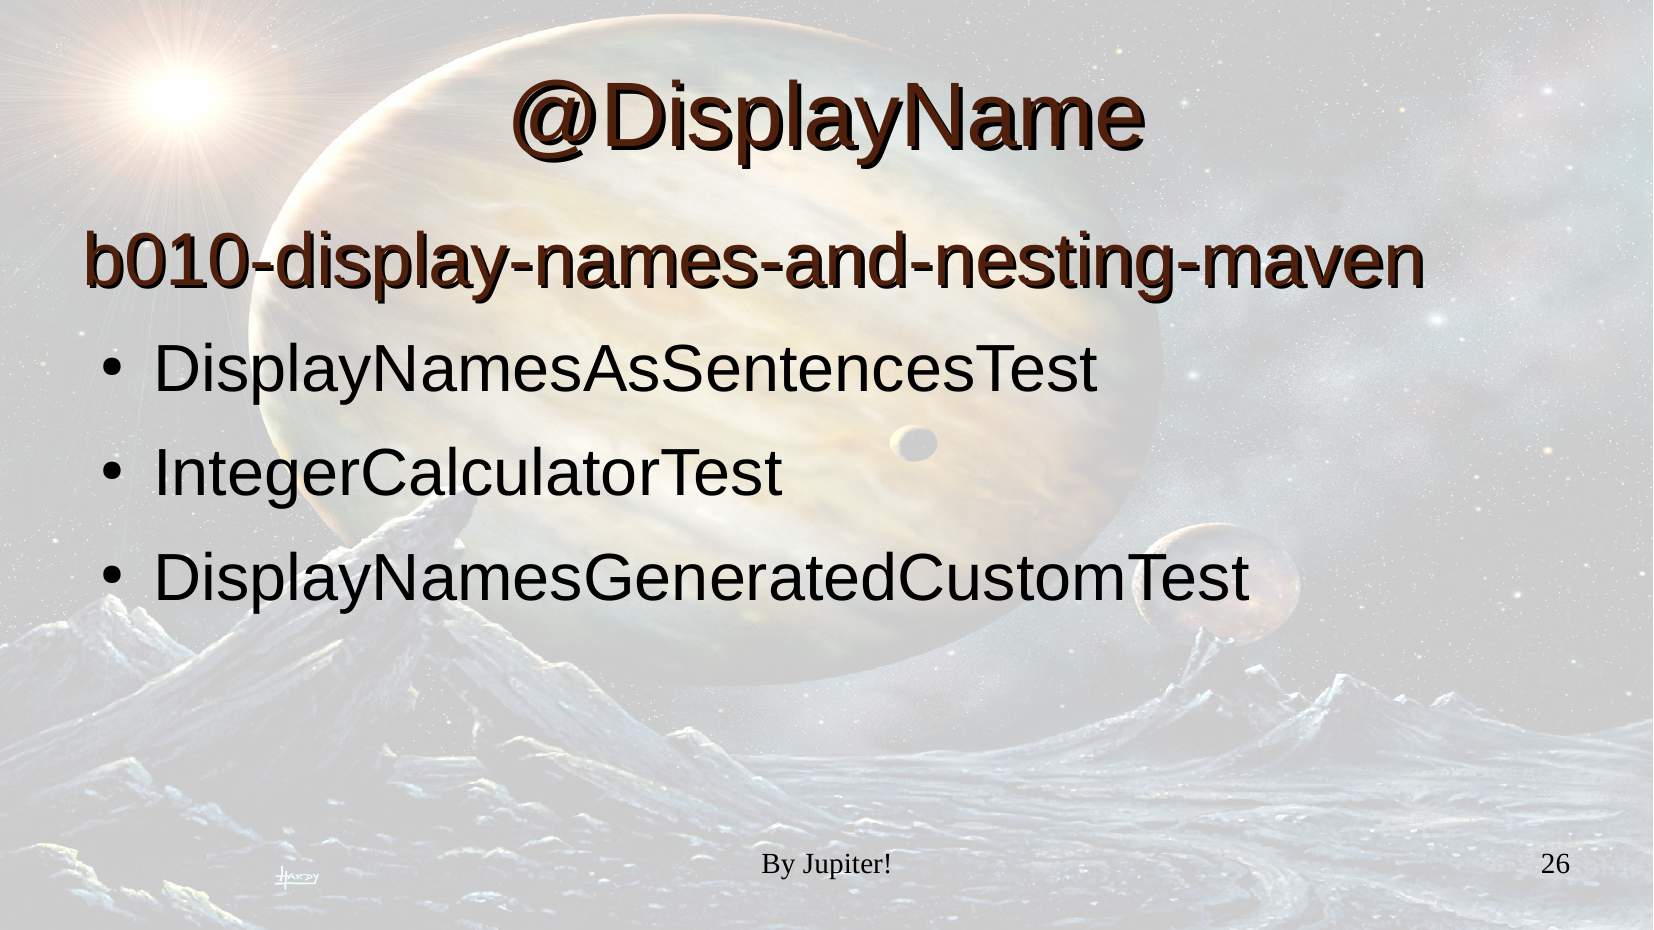

# @DisplayName
b010-display-names-and-nesting-maven
DisplayNamesAsSentencesTest
IntegerCalculatorTest
DisplayNamesGeneratedCustomTest
By Jupiter!